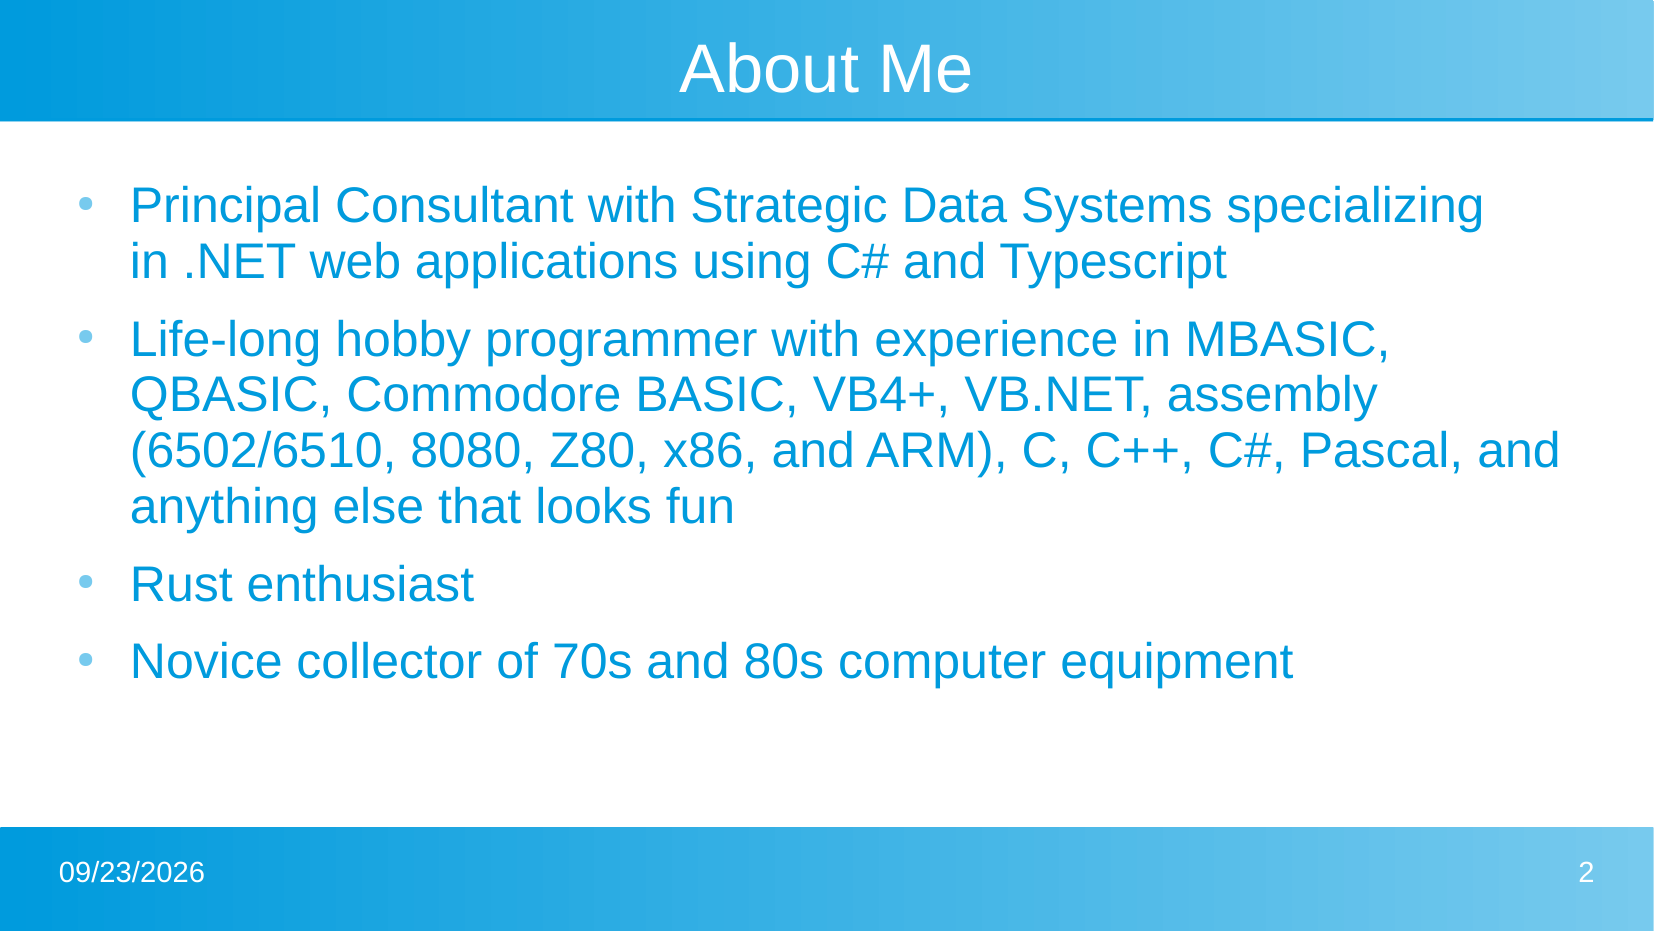

# About Me
Principal Consultant with Strategic Data Systems specializing in .NET web applications using C# and Typescript
Life-long hobby programmer with experience in MBASIC, QBASIC, Commodore BASIC, VB4+, VB.NET, assembly (6502/6510, 8080, Z80, x86, and ARM), C, C++, C#, Pascal, and anything else that looks fun
Rust enthusiast
Novice collector of 70s and 80s computer equipment
2